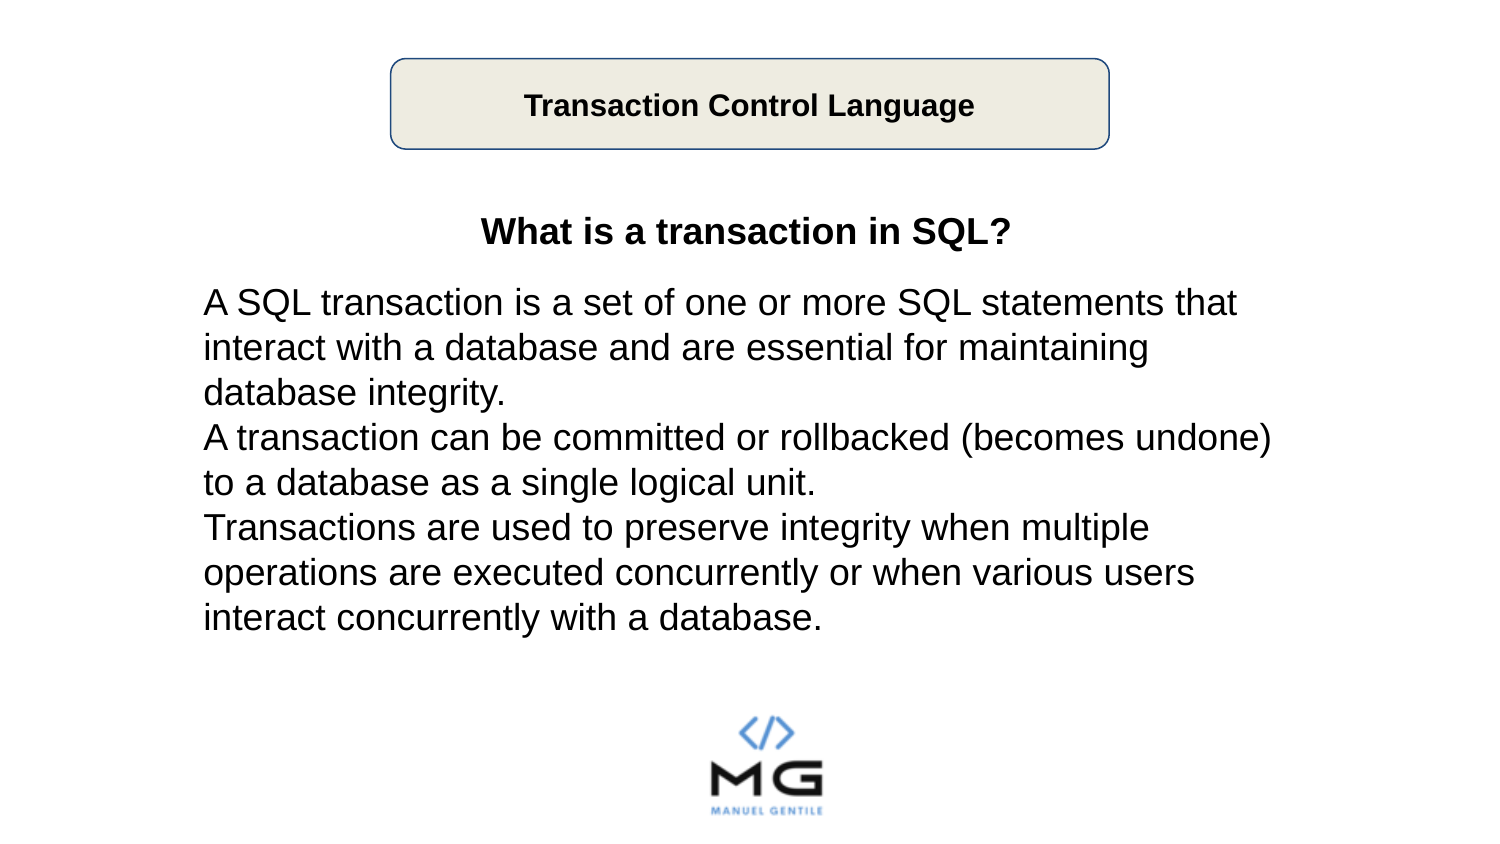

Transaction Control Language
What is a transaction in SQL?
A SQL transaction is a set of one or more SQL statements that interact with a database and are essential for maintaining database integrity.
A transaction can be committed or rollbacked (becomes undone) to a database as a single logical unit.
Transactions are used to preserve integrity when multiple operations are executed concurrently or when various users interact concurrently with a database.